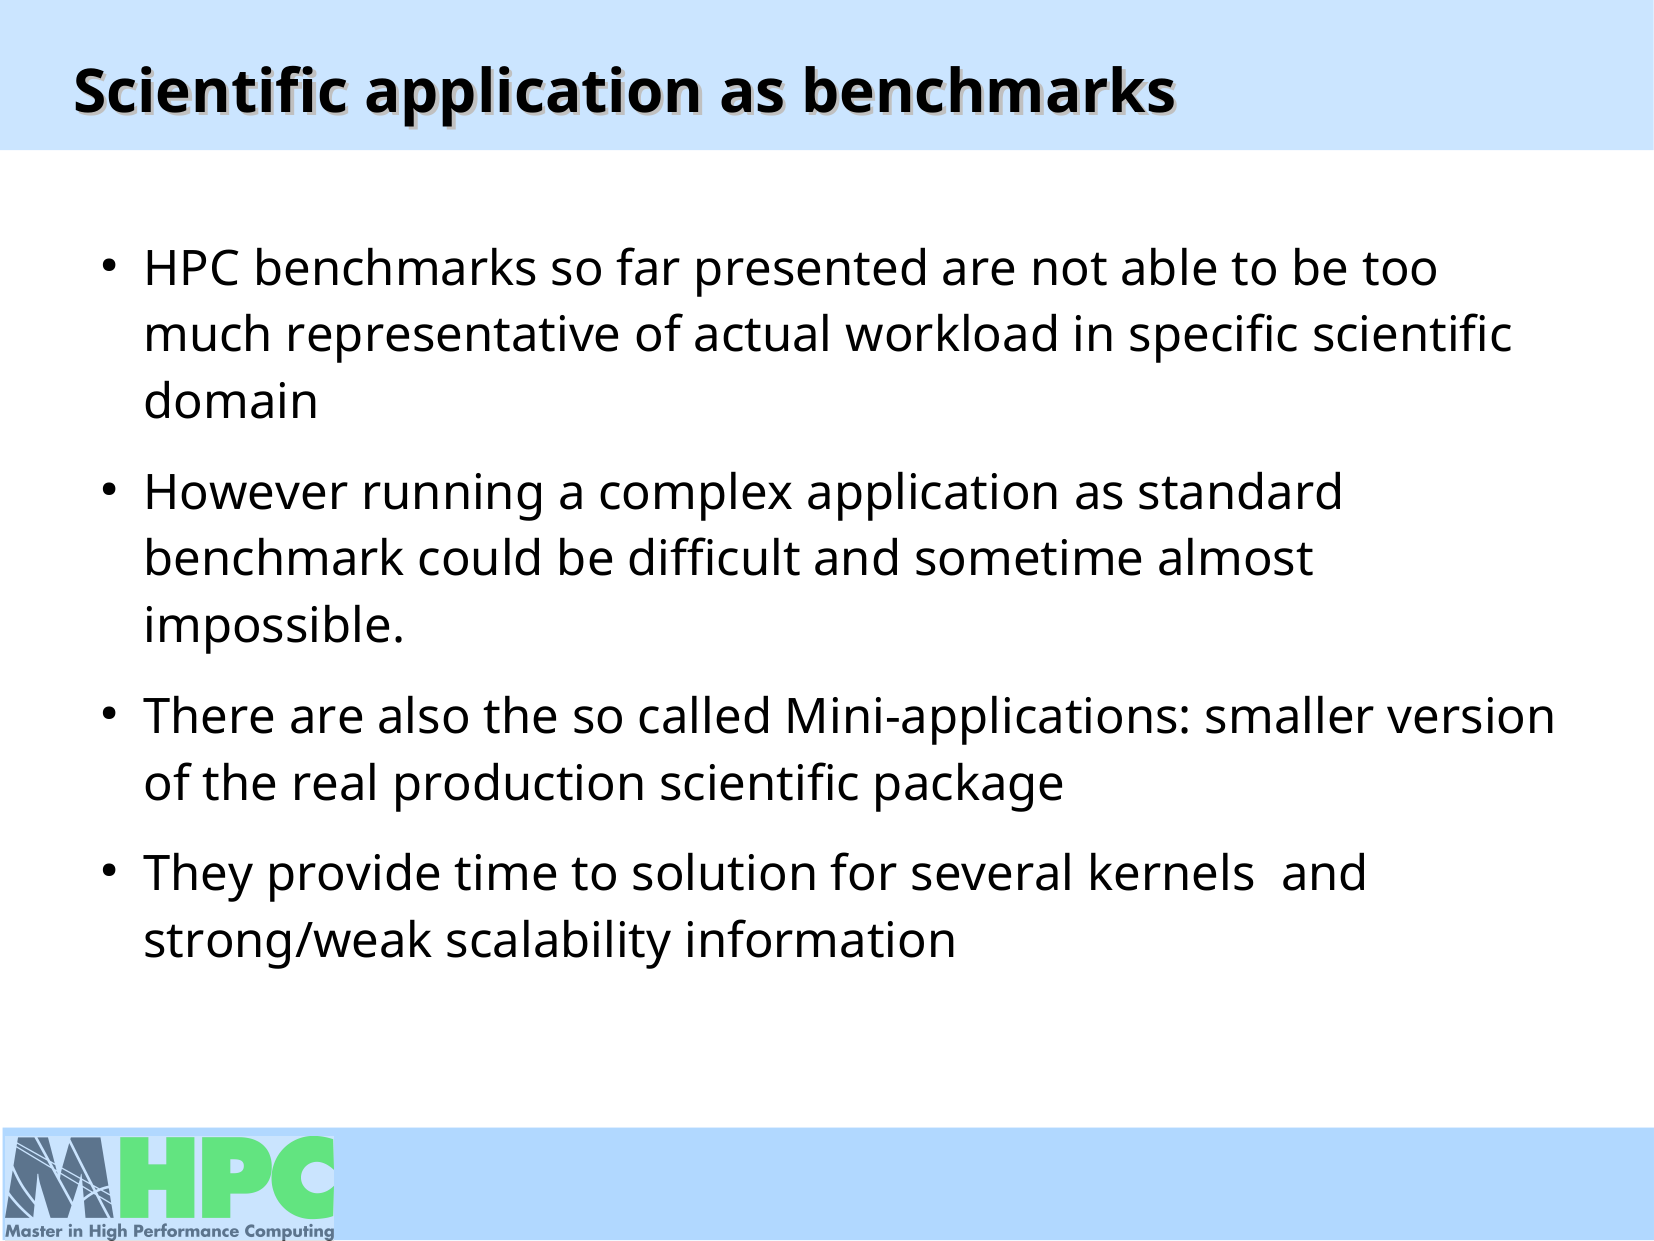

# Scientific application as benchmarks
HPC benchmarks so far presented are not able to be too much representative of actual workload in specific scientific domain
However running a complex application as standard benchmark could be difficult and sometime almost impossible.
There are also the so called Mini-applications: smaller version of the real production scientific package
They provide time to solution for several kernels and strong/weak scalability information